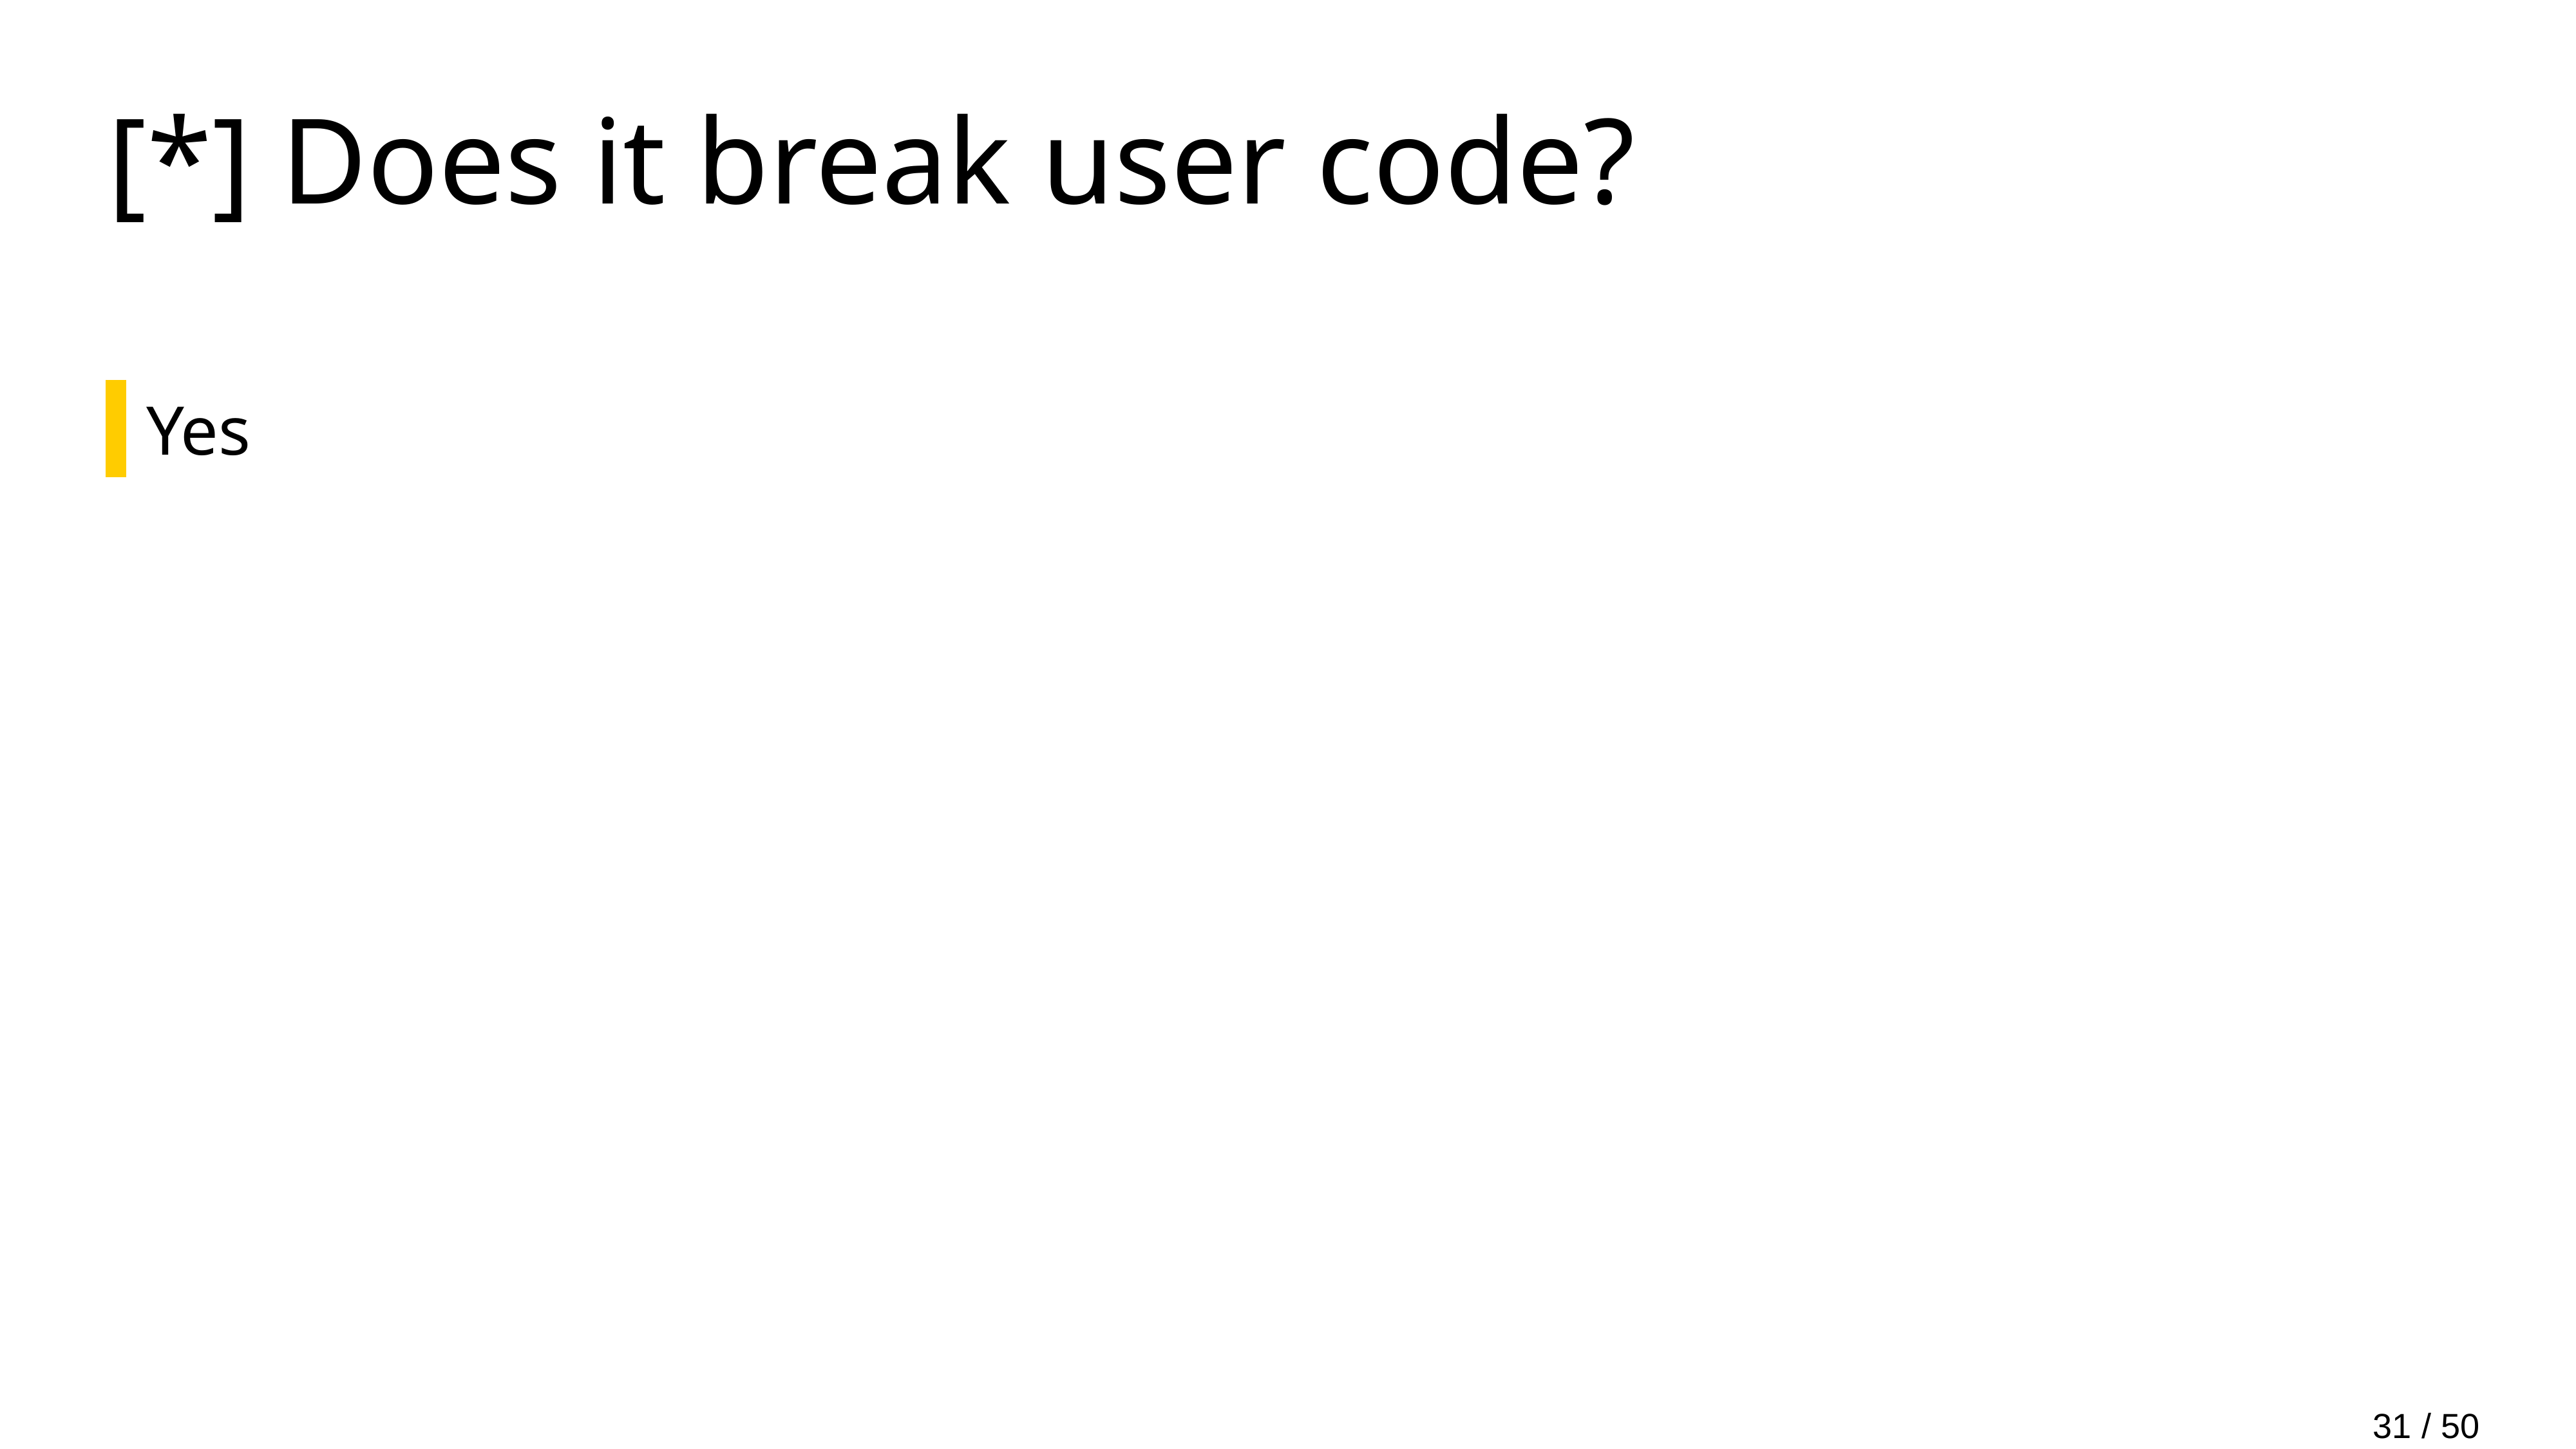

# [*] Does it break user code?
 Yes